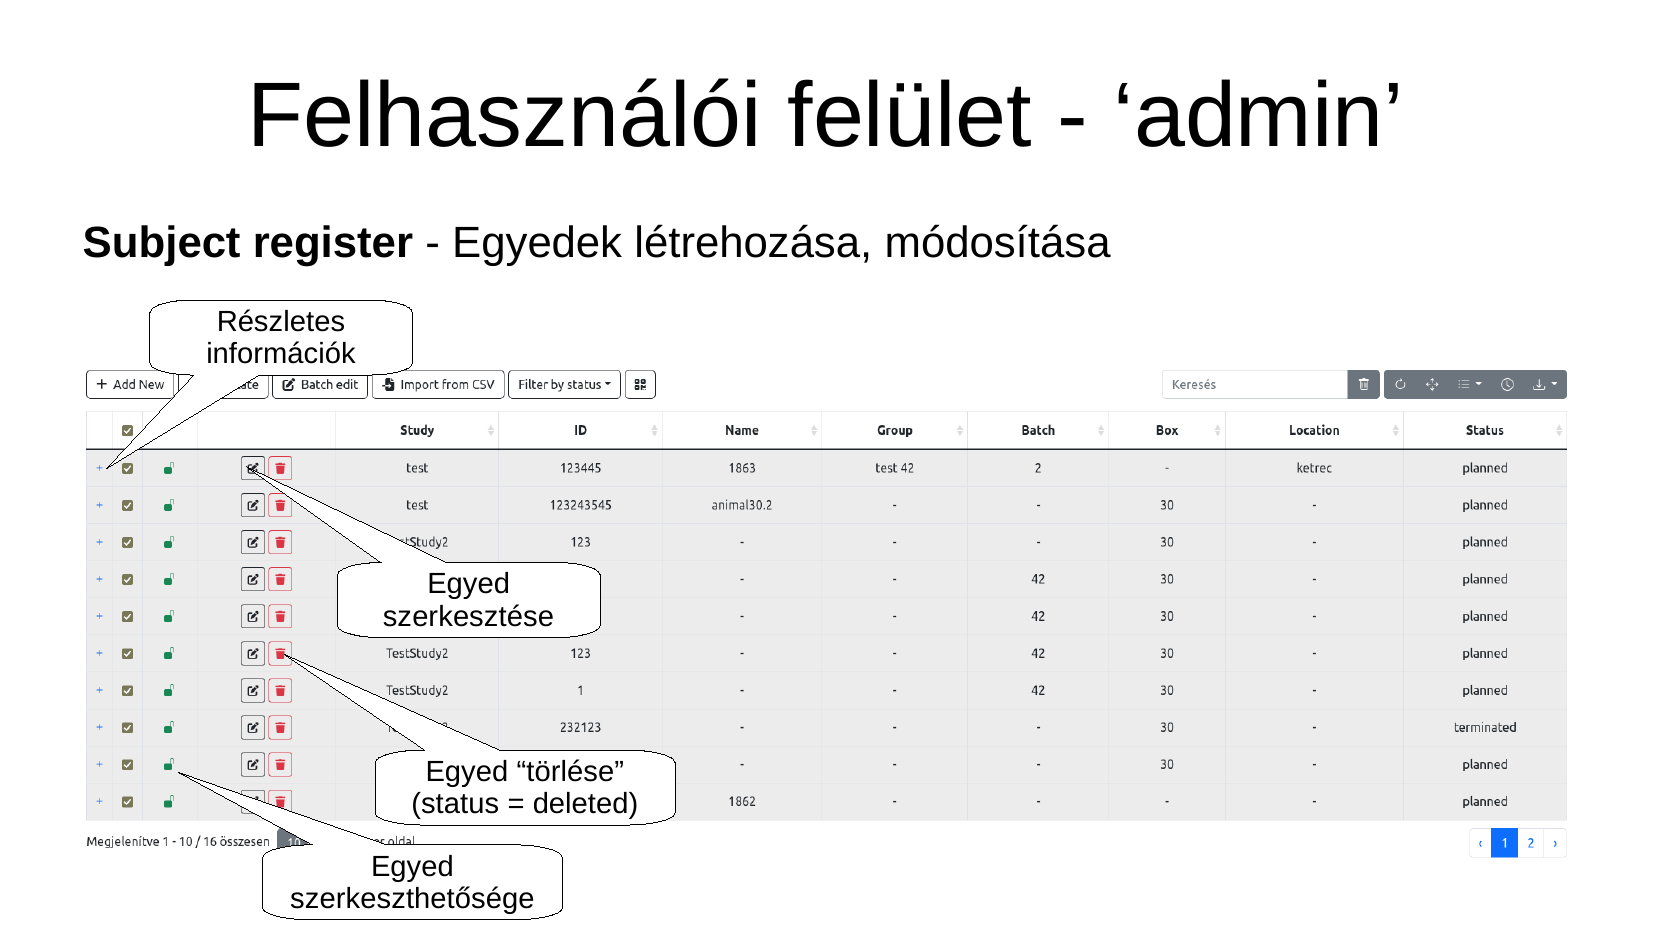

# Felhasználói felület - ‘admin’
Subject register - Egyedek létrehozása, módosítása
Részletes információk
Egyed szerkesztése
Egyed “törlése”
(status = deleted)
Egyed szerkeszthetősége